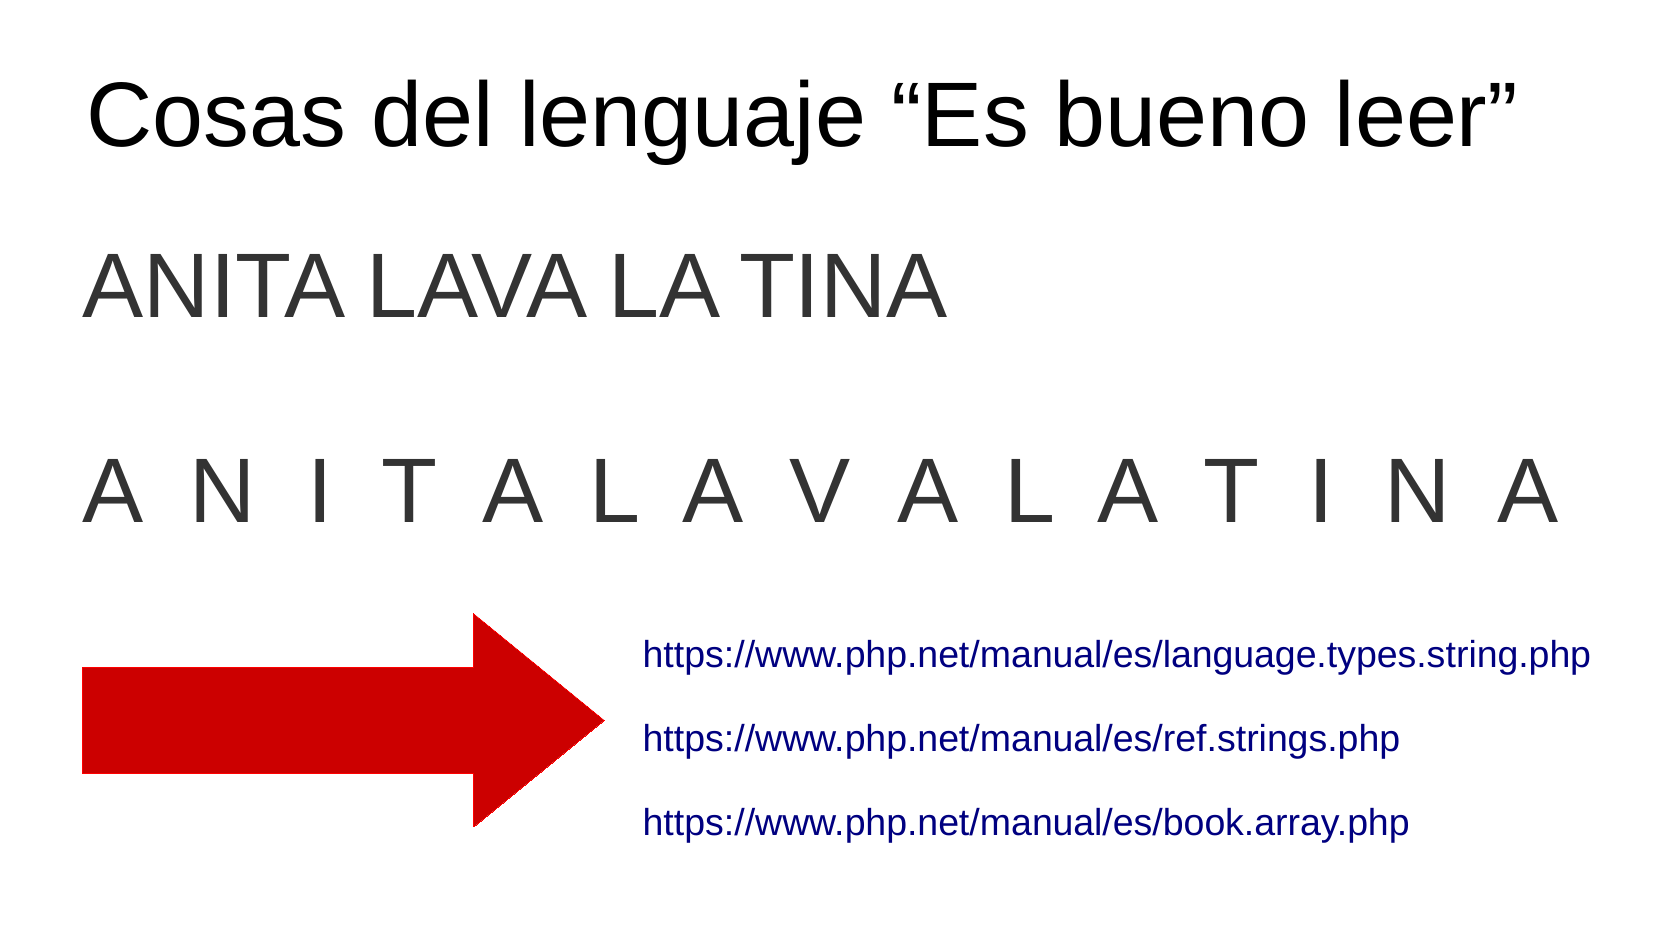

# Cosas del lenguaje “Es bueno leer”
ANITA LAVA LA TINA
A N I T A L A V A L A T I N A
https://www.php.net/manual/es/language.types.string.php
https://www.php.net/manual/es/ref.strings.php
https://www.php.net/manual/es/book.array.php